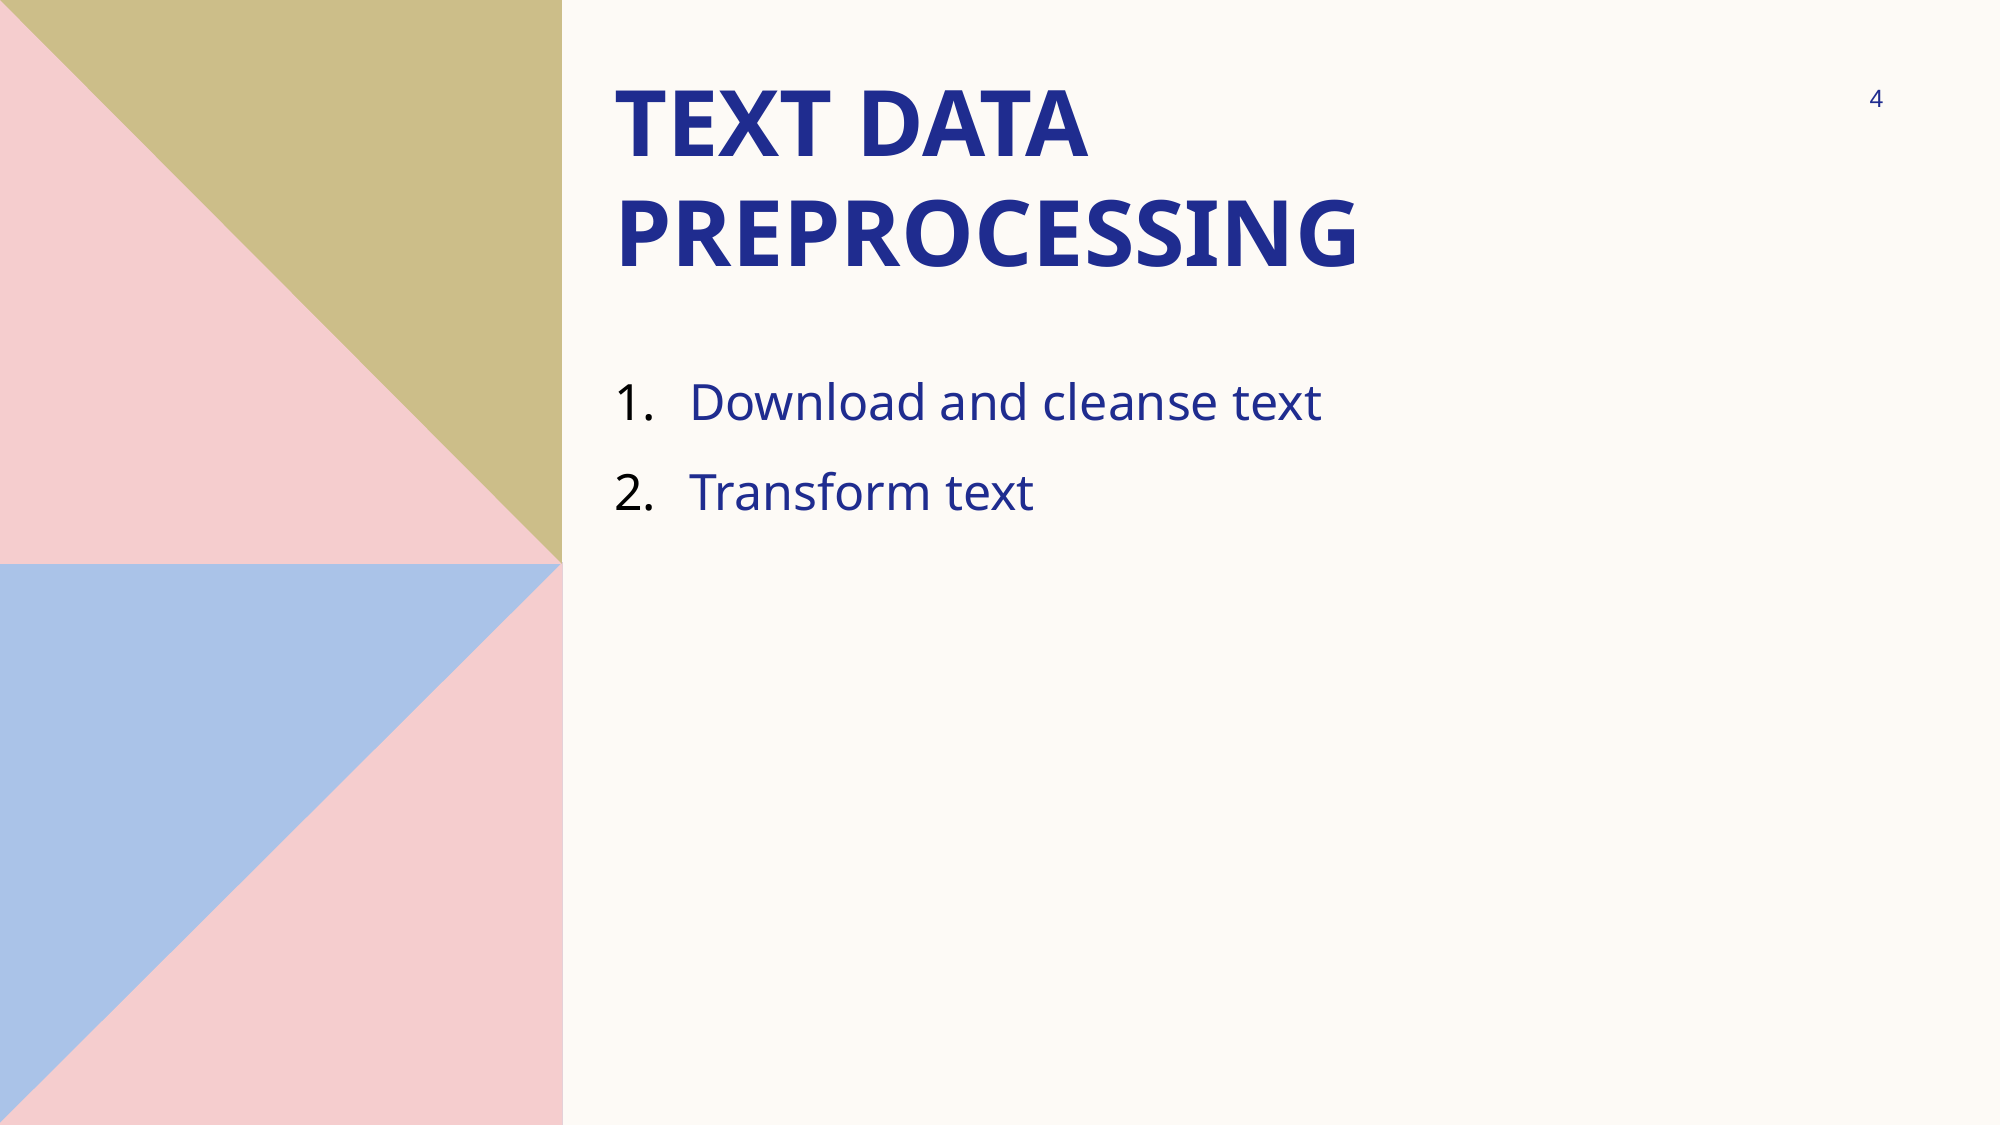

# Text Data Preprocessing
Download and cleanse text
Transform text